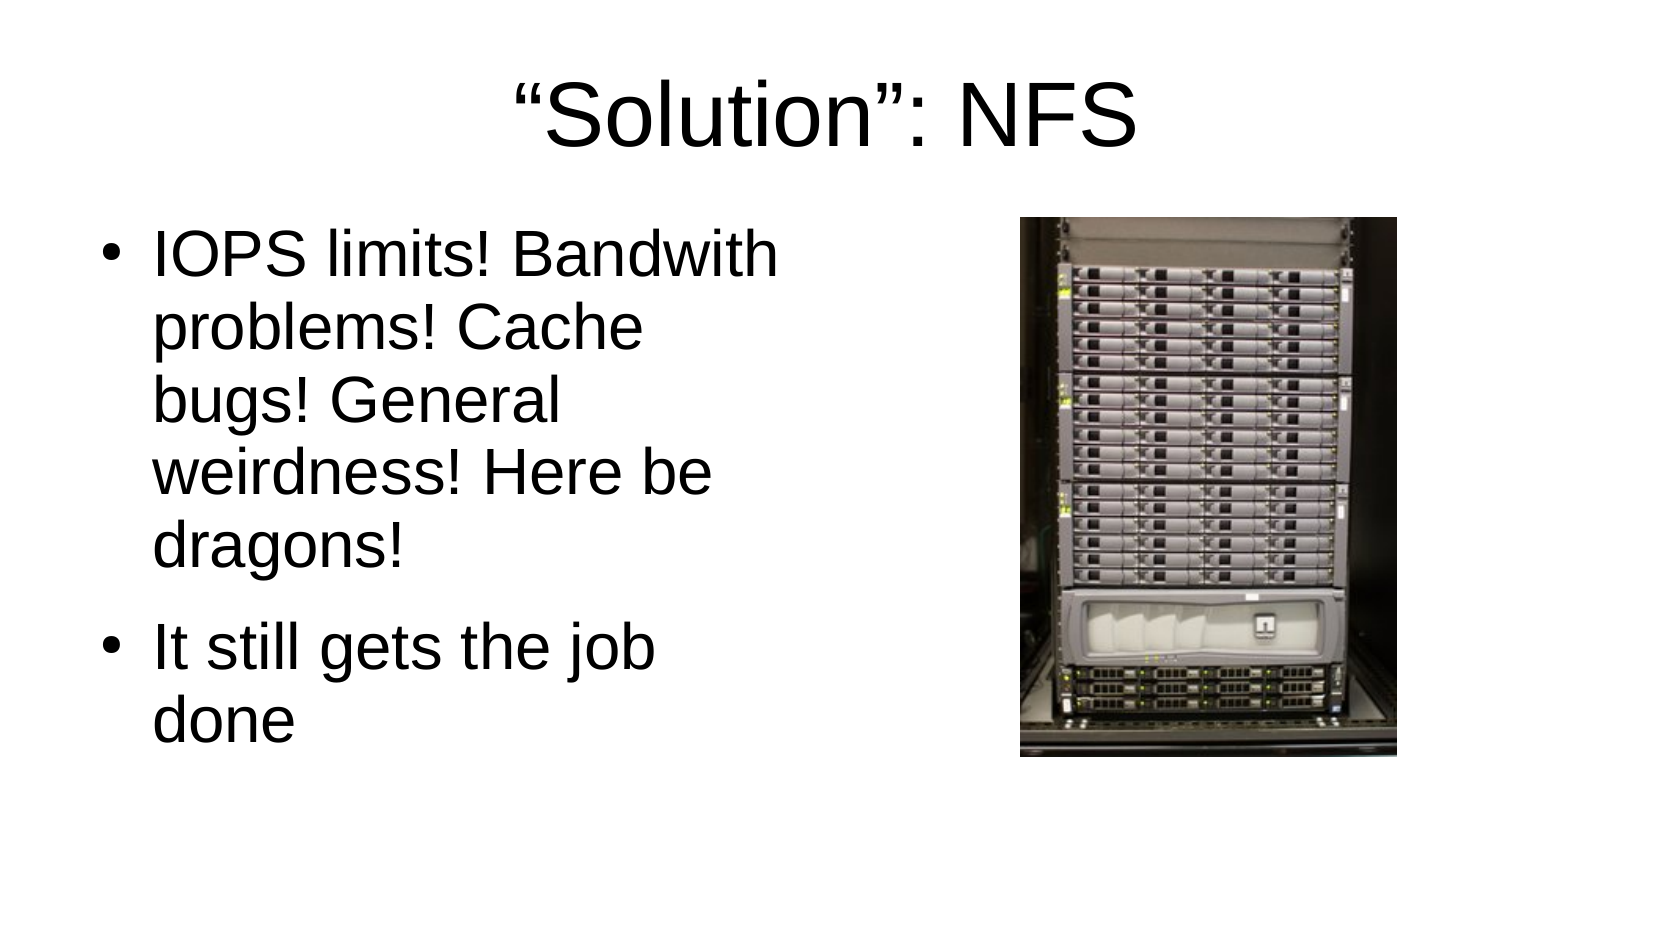

# “Solution”: NFS
IOPS limits! Bandwith problems! Cache bugs! General weirdness! Here be dragons!
It still gets the job done